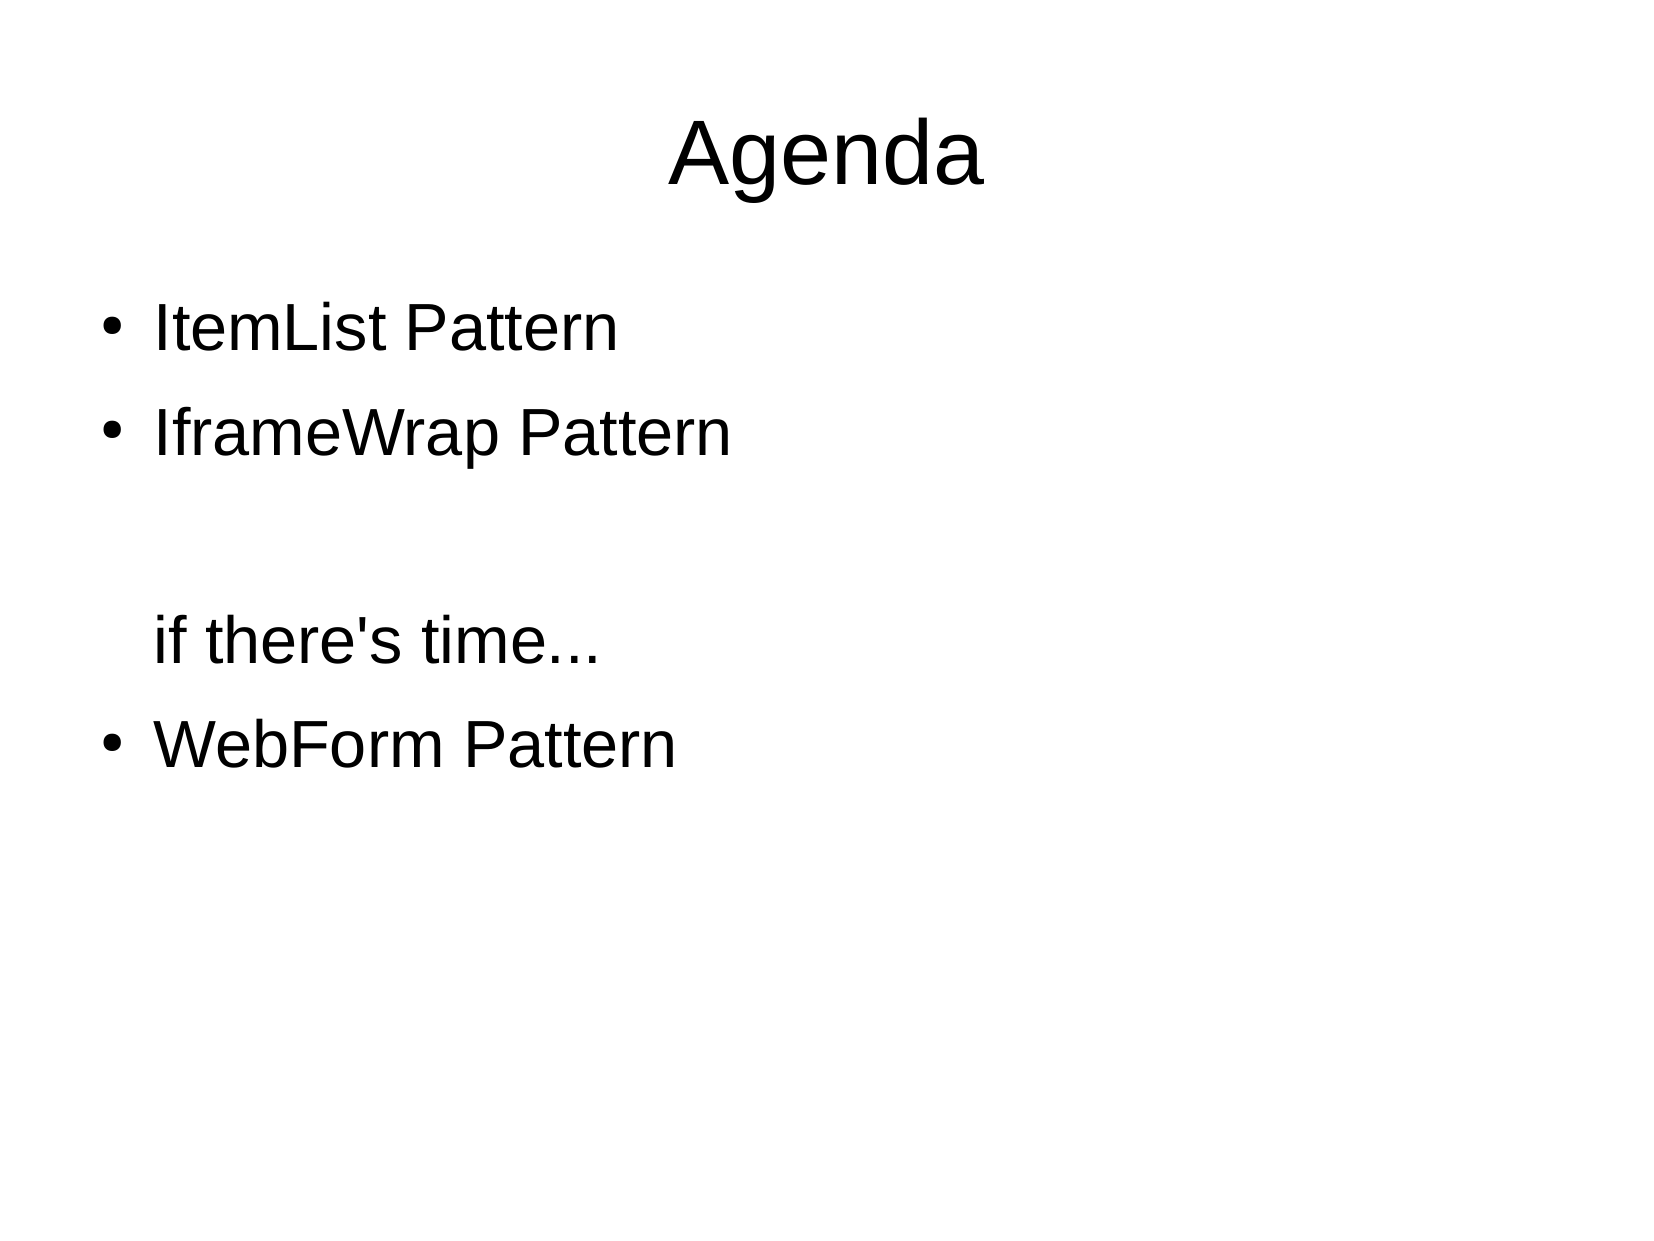

# Agenda
ItemList Pattern
IframeWrap Pattern
if there's time...
WebForm Pattern